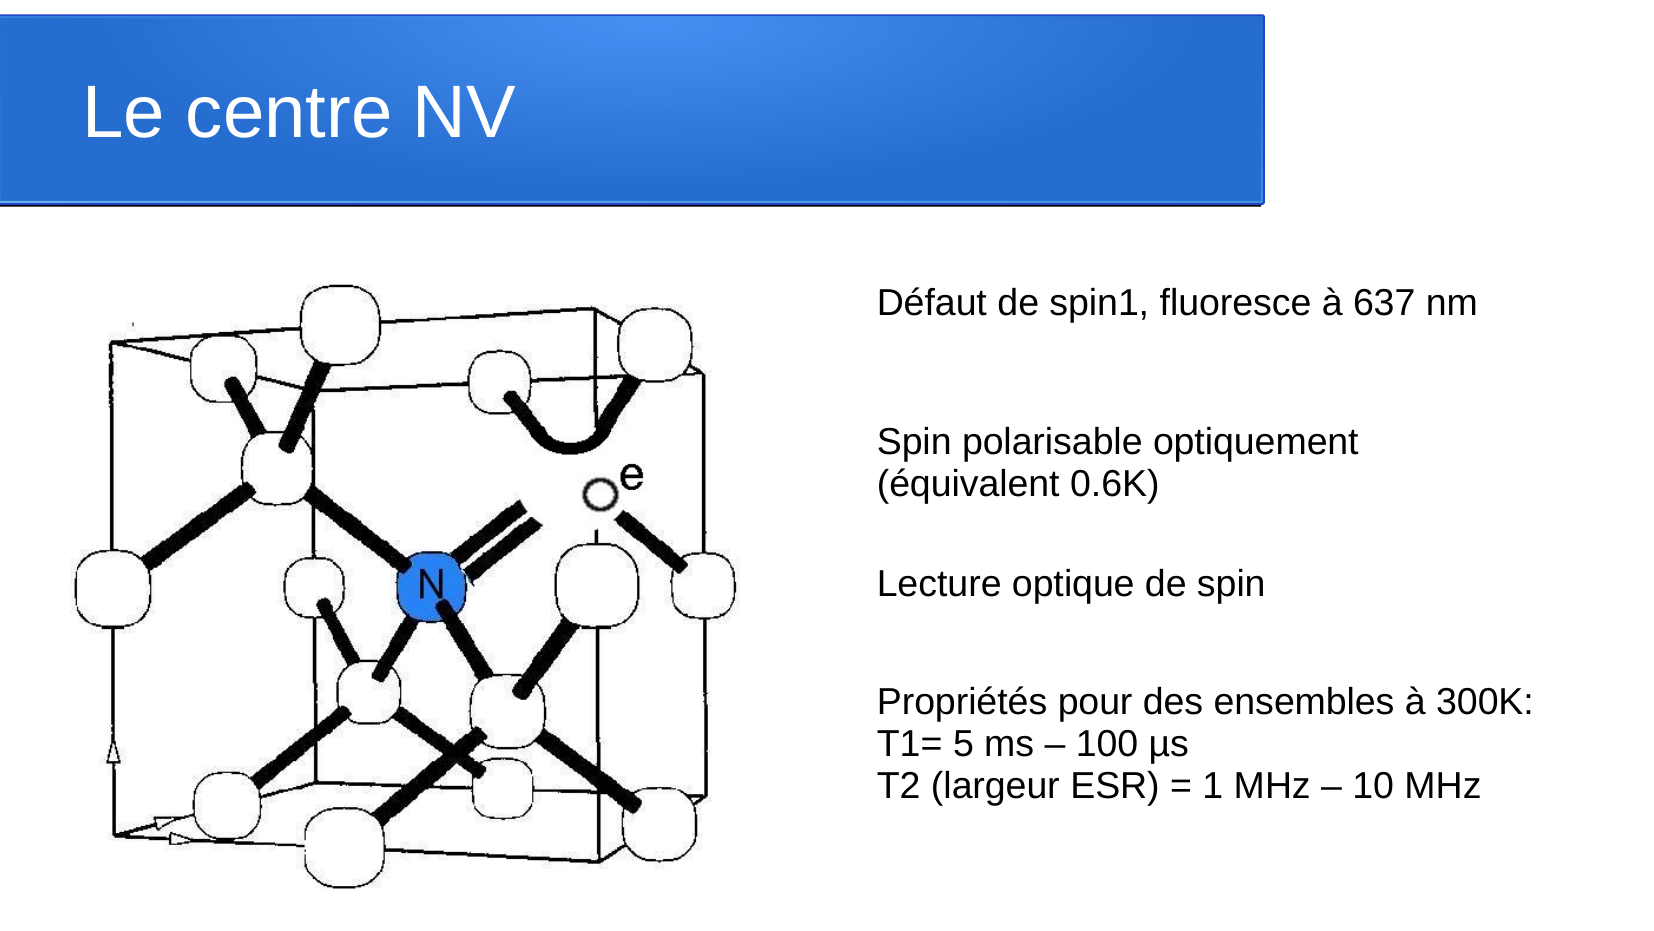

# Le centre NV
Défaut de spin1, fluoresce à 637 nm
Spin polarisable optiquement (équivalent 0.6K)
Lecture optique de spin
Propriétés pour des ensembles à 300K:
T1= 5 ms – 100 µs
T2 (largeur ESR) = 1 MHz – 10 MHz